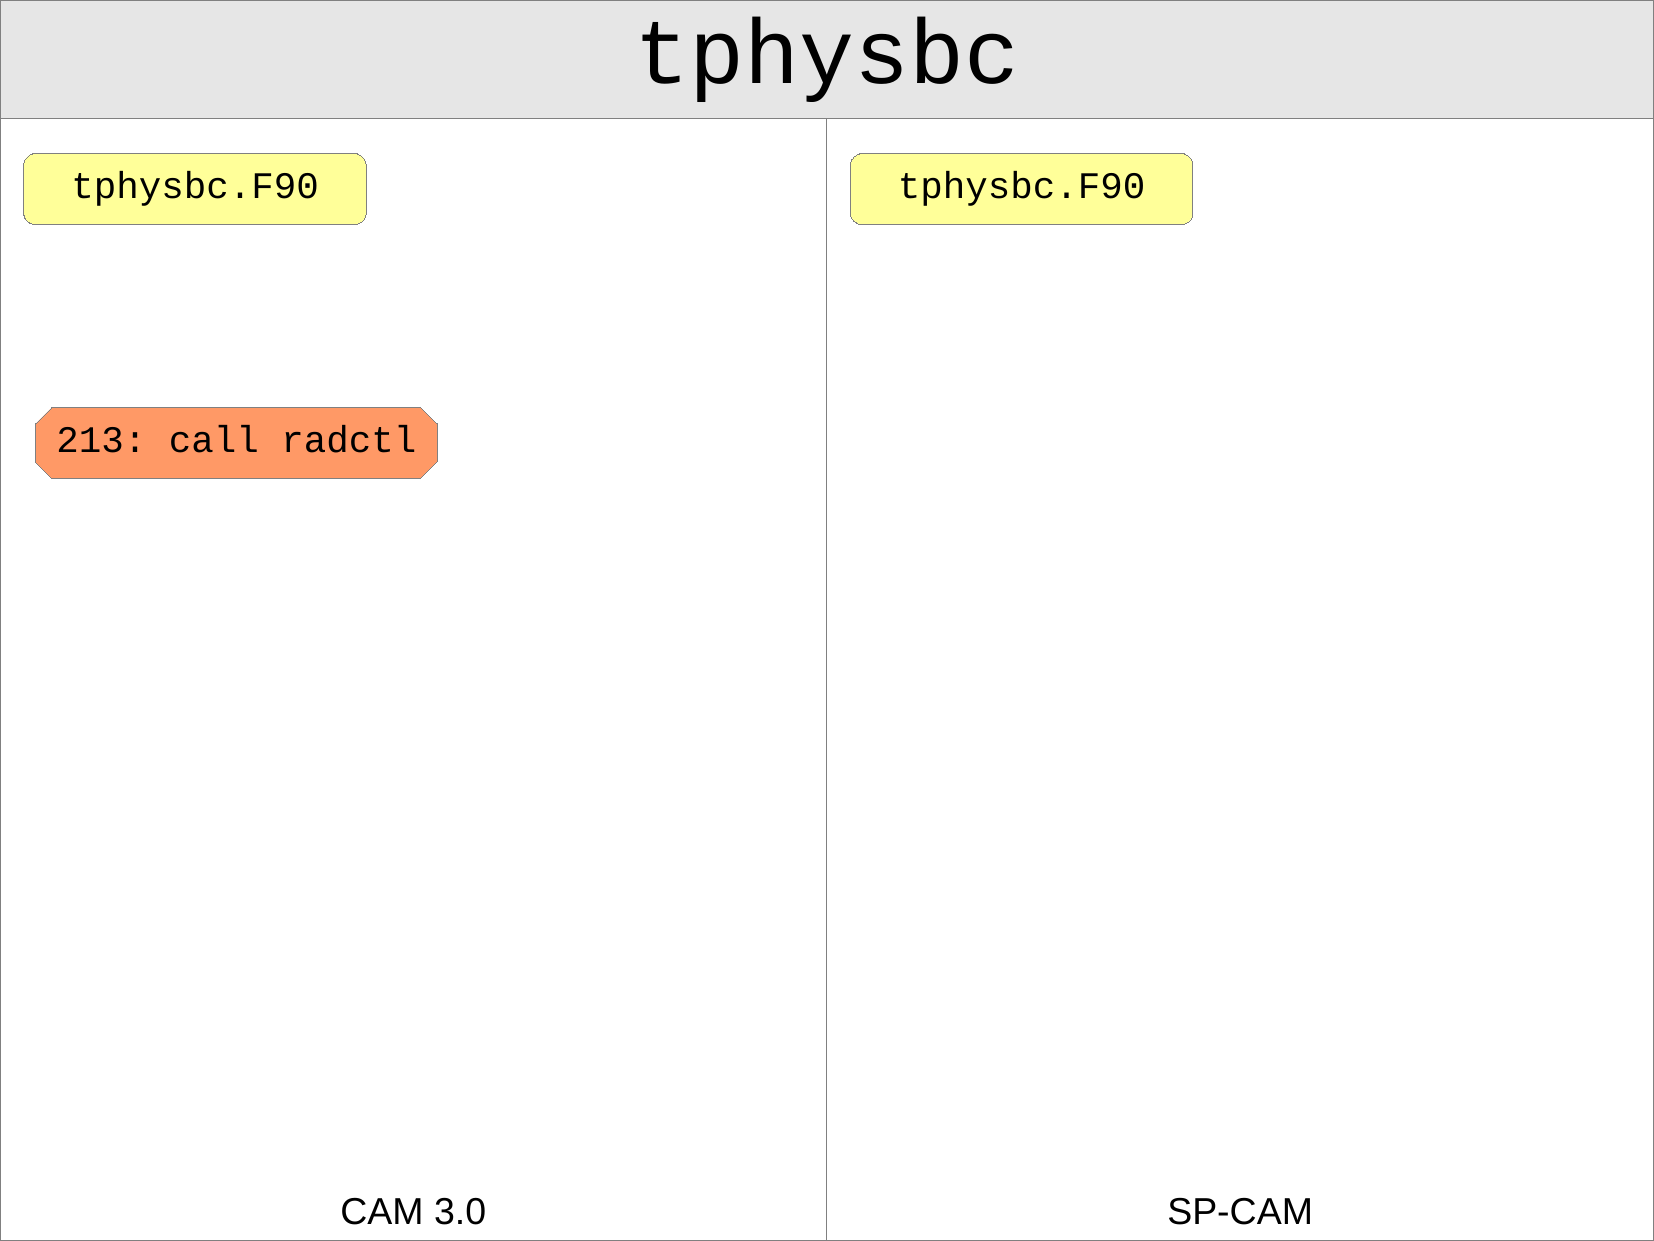

tphysbc
tphysbc.F90
tphysbc.F90
213: call radctl
CAM 3.0
SP-CAM